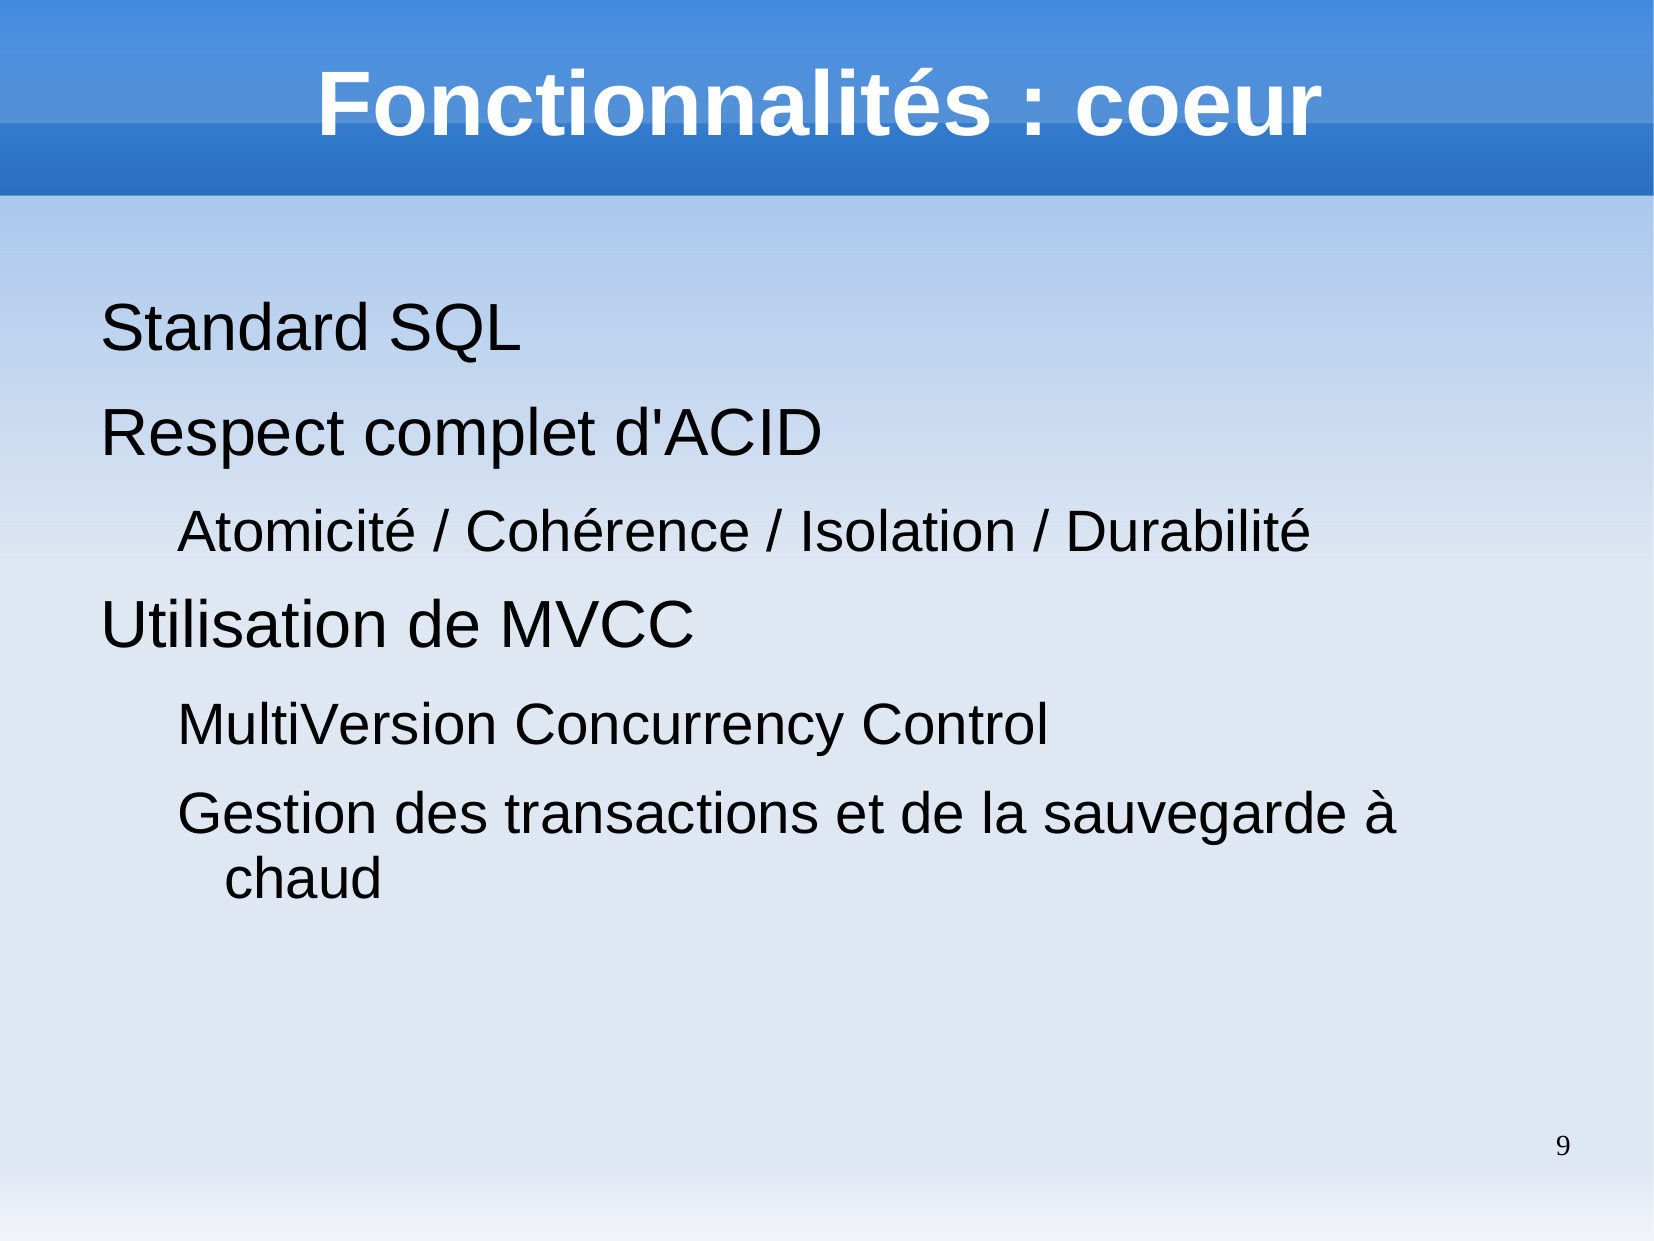

# Fonctionnalités : coeur
Standard SQL
Respect complet d'ACID
Atomicité / Cohérence / Isolation / Durabilité
Utilisation de MVCC
MultiVersion Concurrency Control
Gestion des transactions et de la sauvegarde à chaud
9